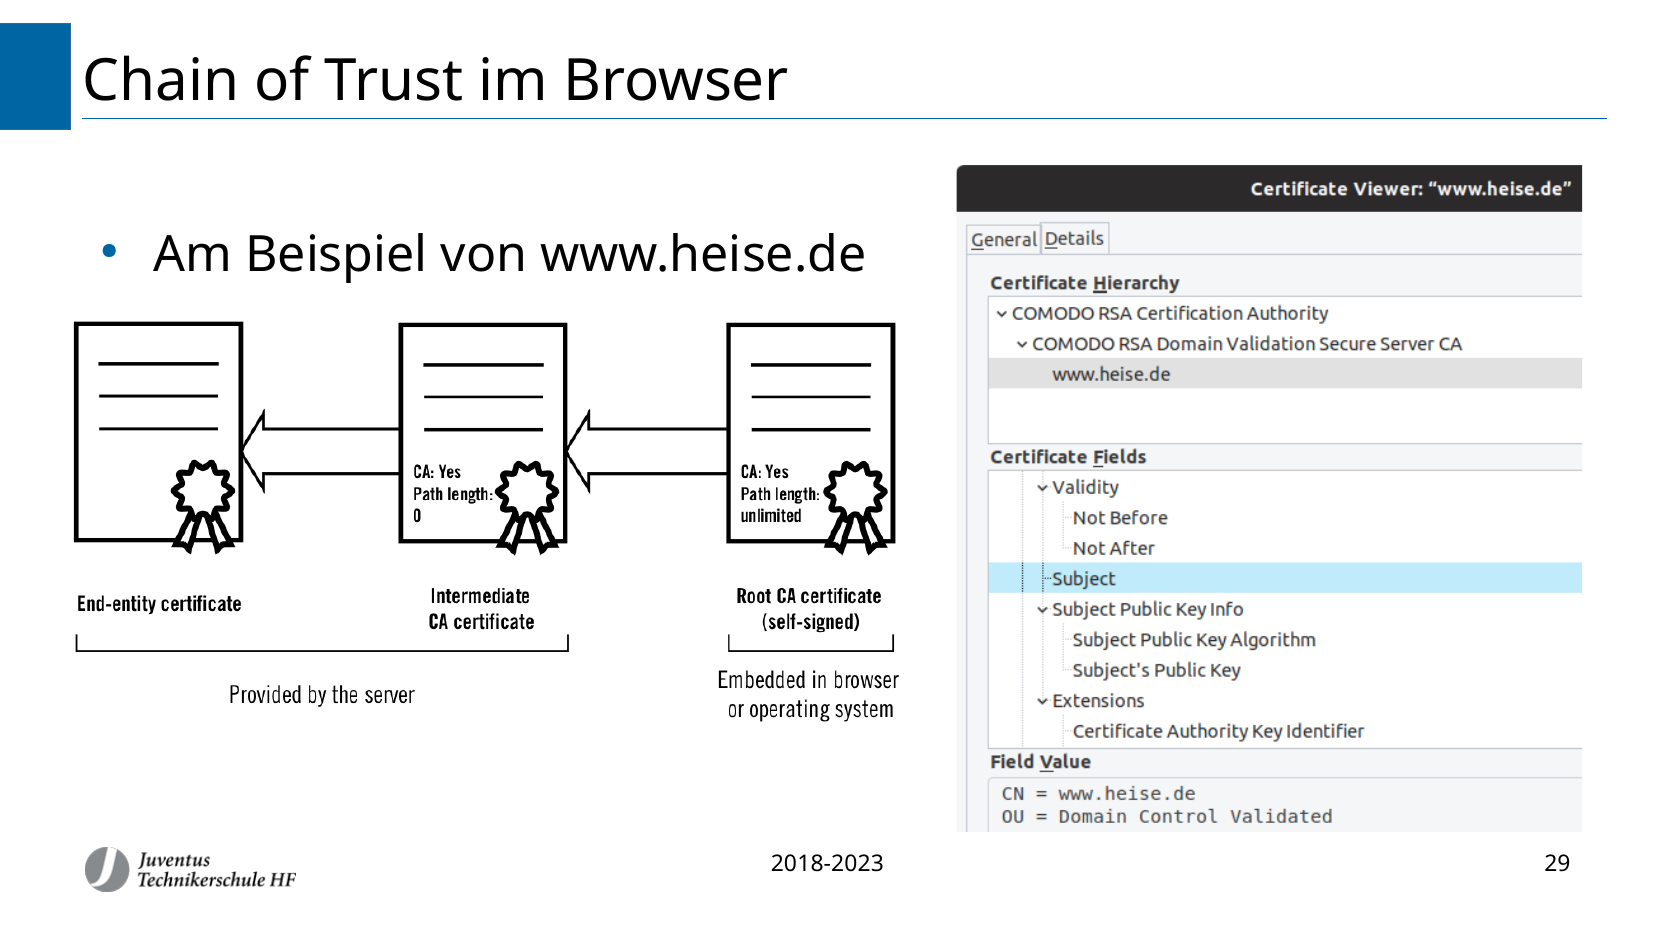

# Chain of Trust im Browser
Am Beispiel von www.heise.de
2018-2023
29